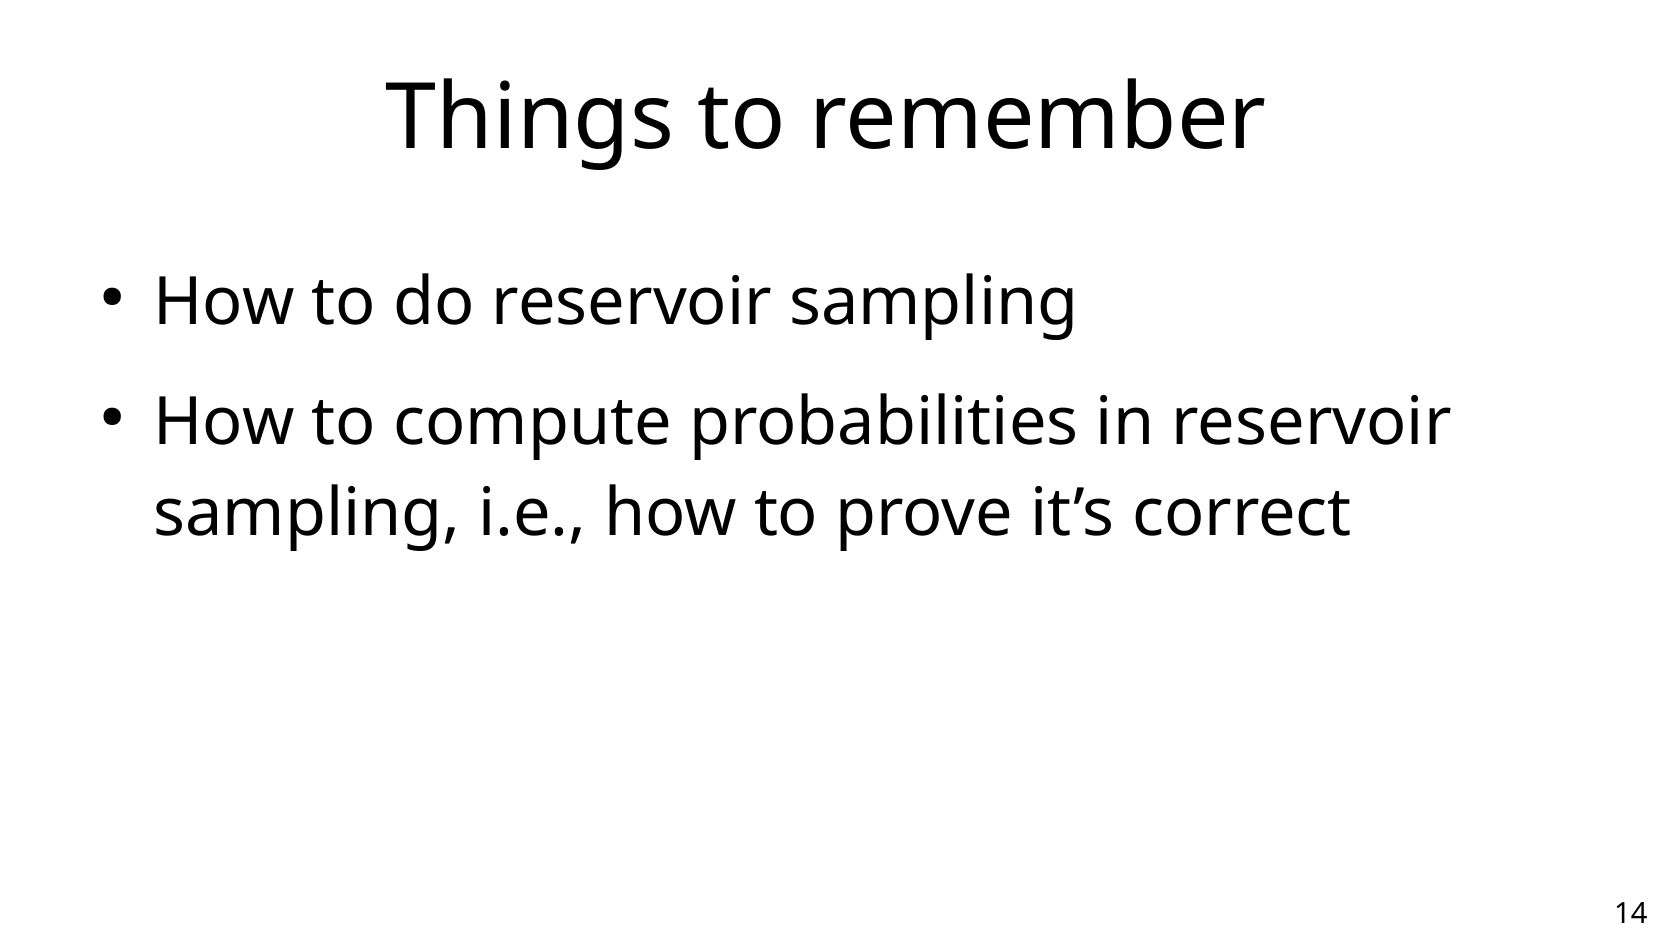

# Things to remember
How to do reservoir sampling
How to compute probabilities in reservoir sampling, i.e., how to prove it’s correct
14